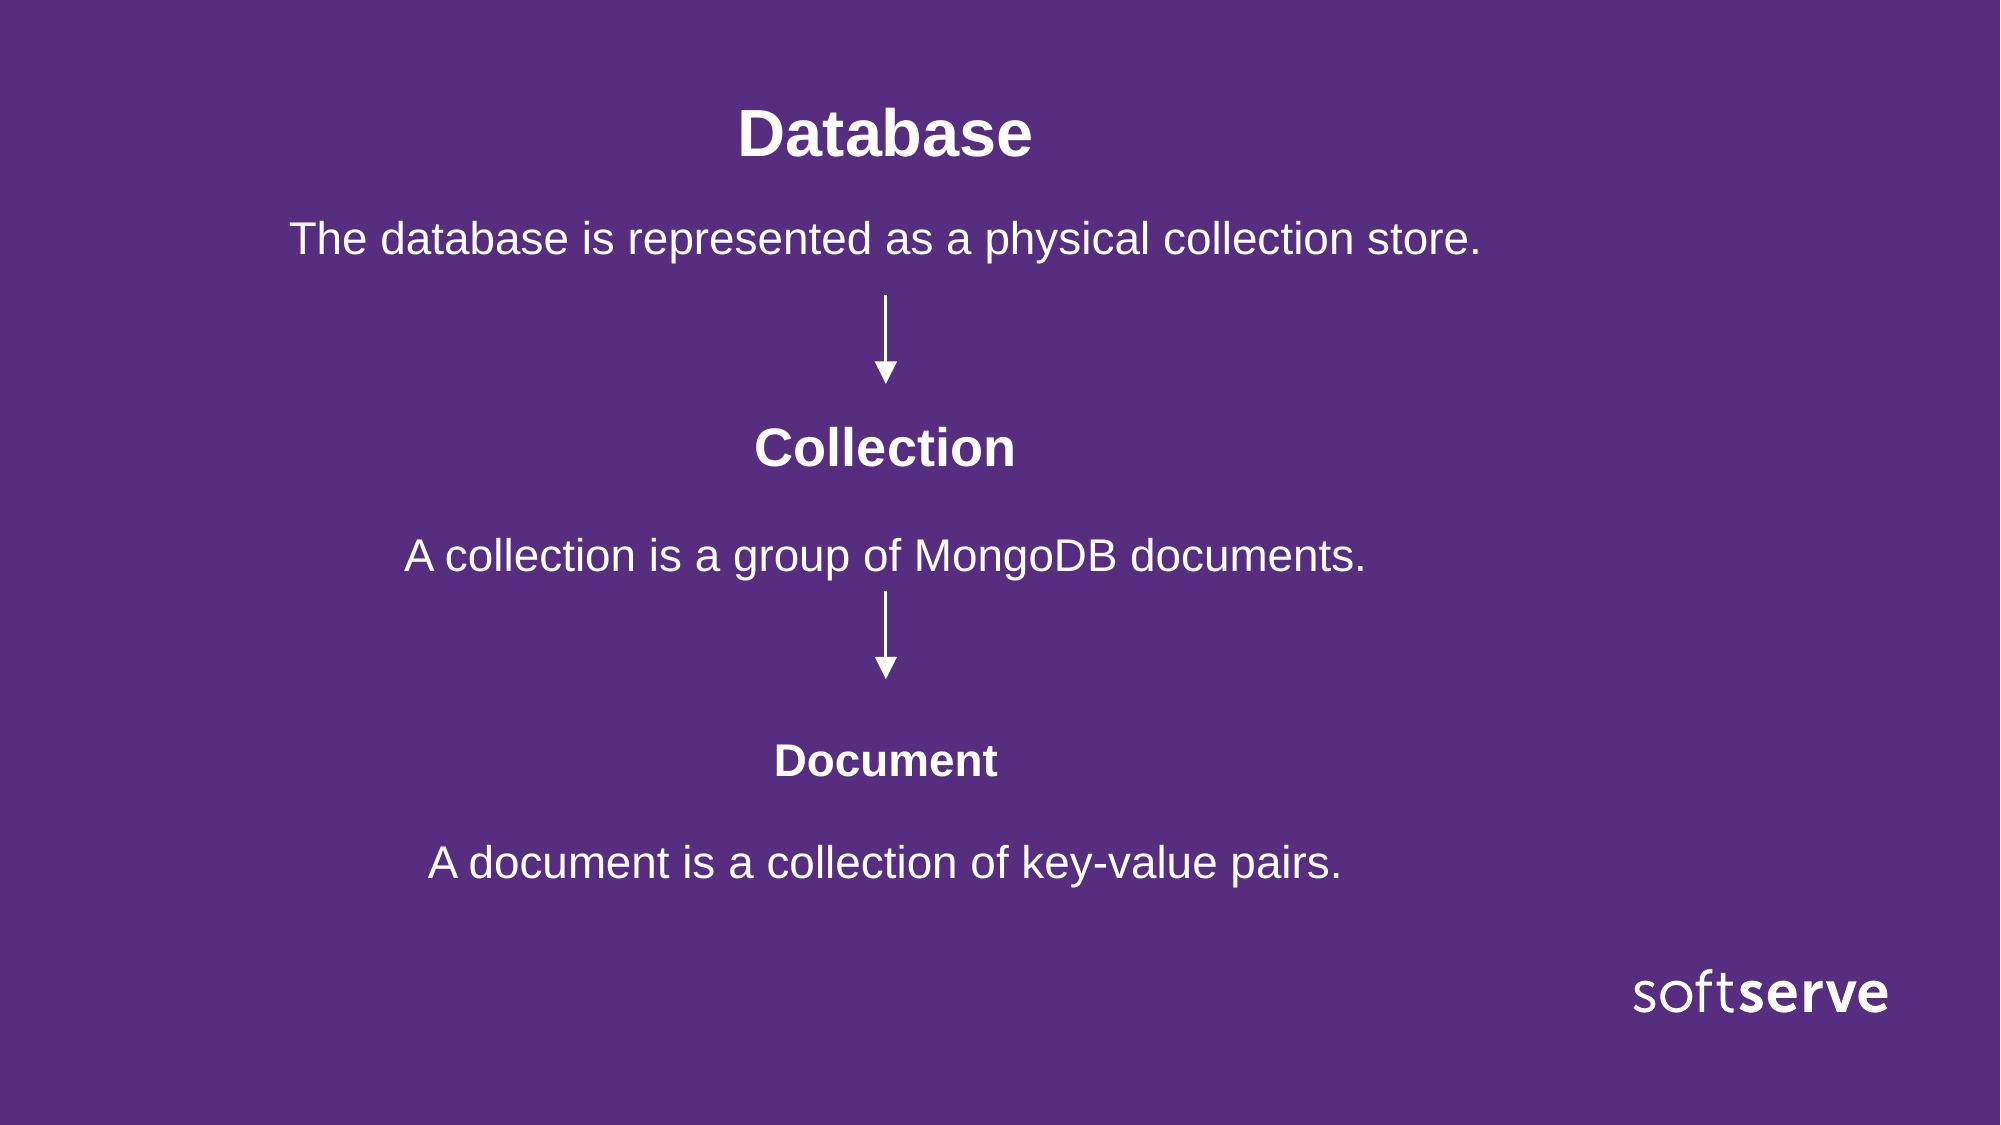

Database
The database is represented as a physical collection store.
Collection
A collection is a group of MongoDB documents.
Document
A document is a collection of key-value pairs.